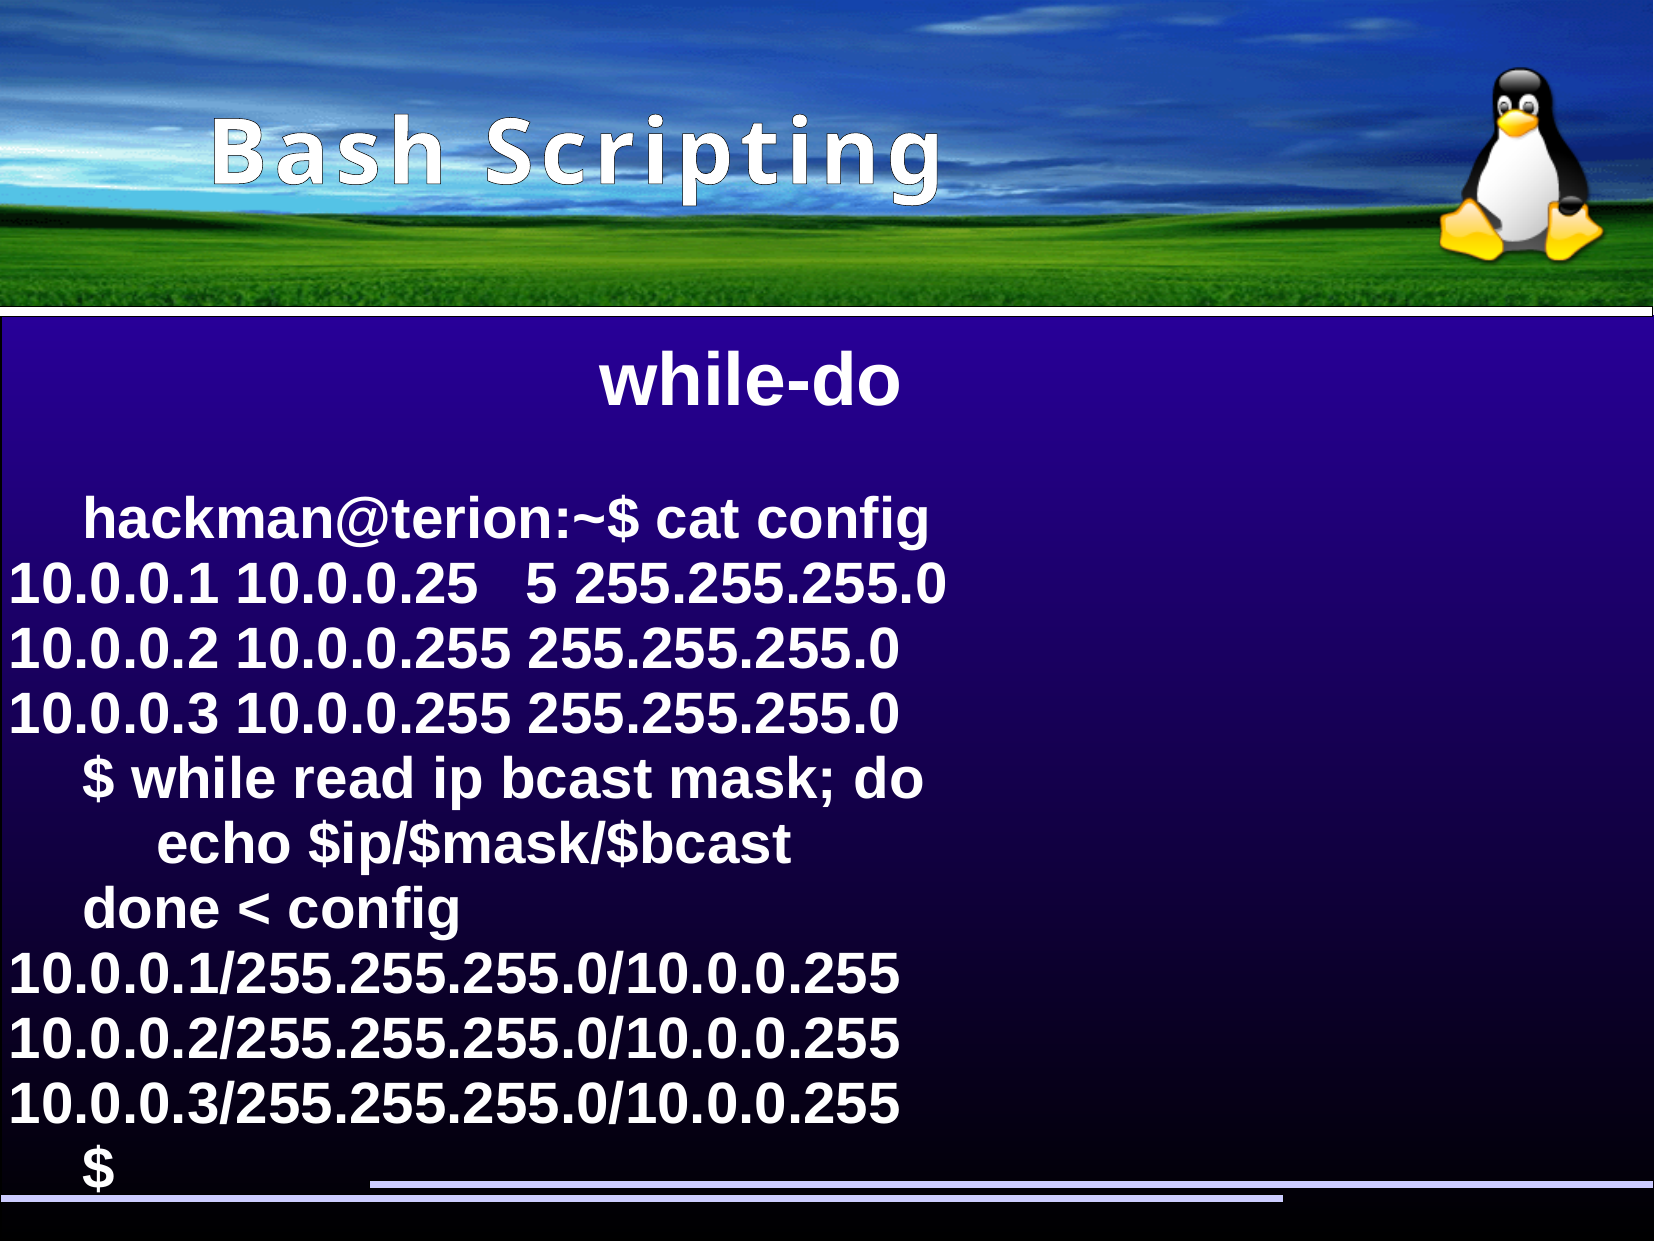

# Bash Scripting
								while-do
	hackman@terion:~$ cat config
10.0.0.1 10.0.0.25	5 255.255.255.0
10.0.0.2 10.0.0.255 255.255.255.0
10.0.0.3 10.0.0.255 255.255.255.0
	$ while read ip bcast mask; do
		echo $ip/$mask/$bcast
	done < config
10.0.0.1/255.255.255.0/10.0.0.255
10.0.0.2/255.255.255.0/10.0.0.255
10.0.0.3/255.255.255.0/10.0.0.255
	$